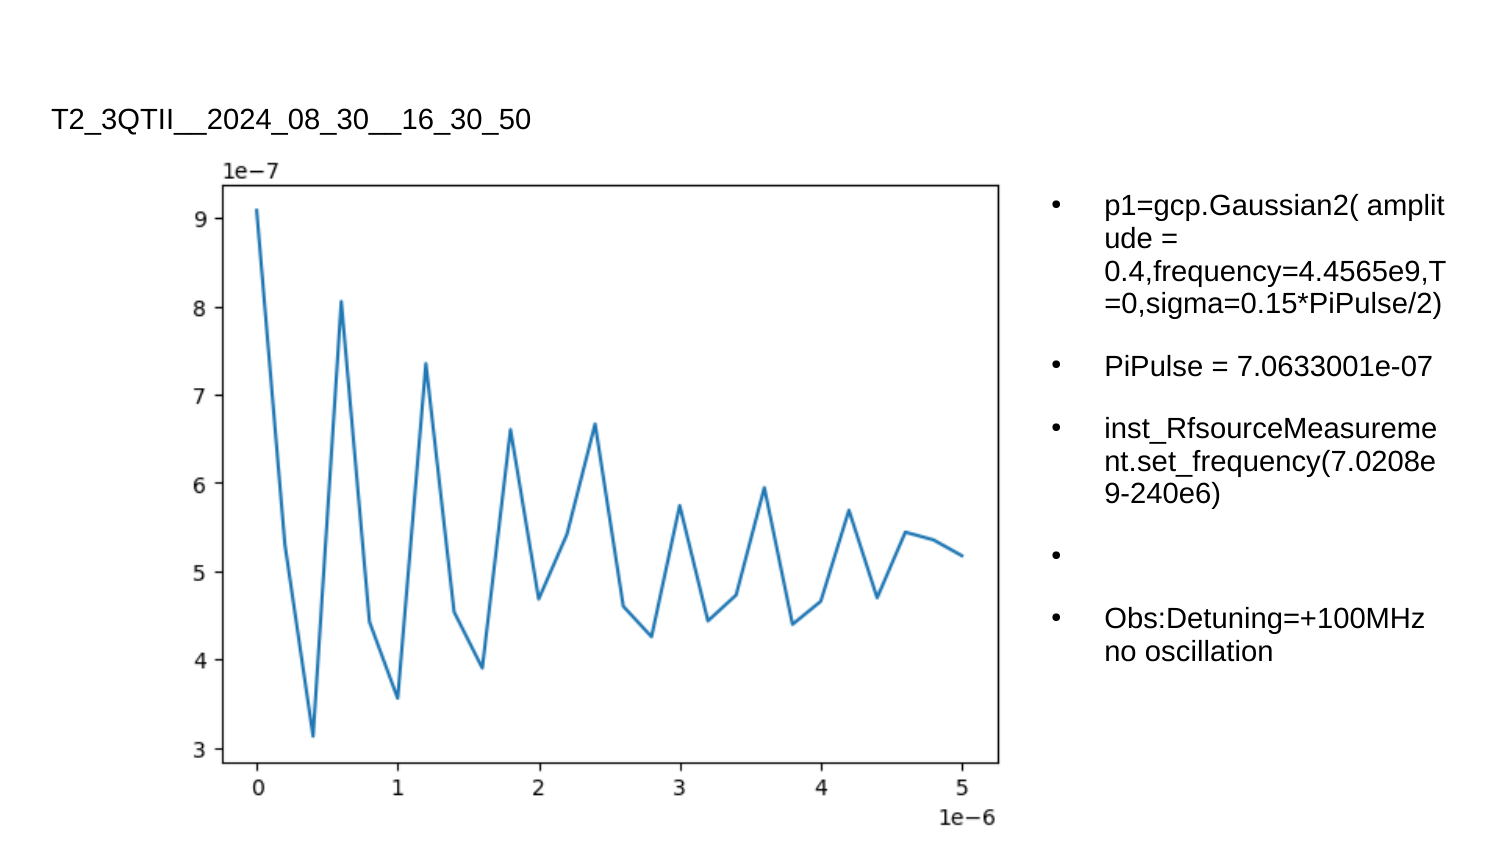

# T2_3QTII__2024_08_30__16_30_50
p1=gcp.Gaussian2( amplitude = 0.4,frequency=4.4565e9,T=0,sigma=0.15*PiPulse/2)
PiPulse = 7.0633001e-07
inst_RfsourceMeasurement.set_frequency(7.0208e9-240e6)
Obs:Detuning=+100MHz no oscillation